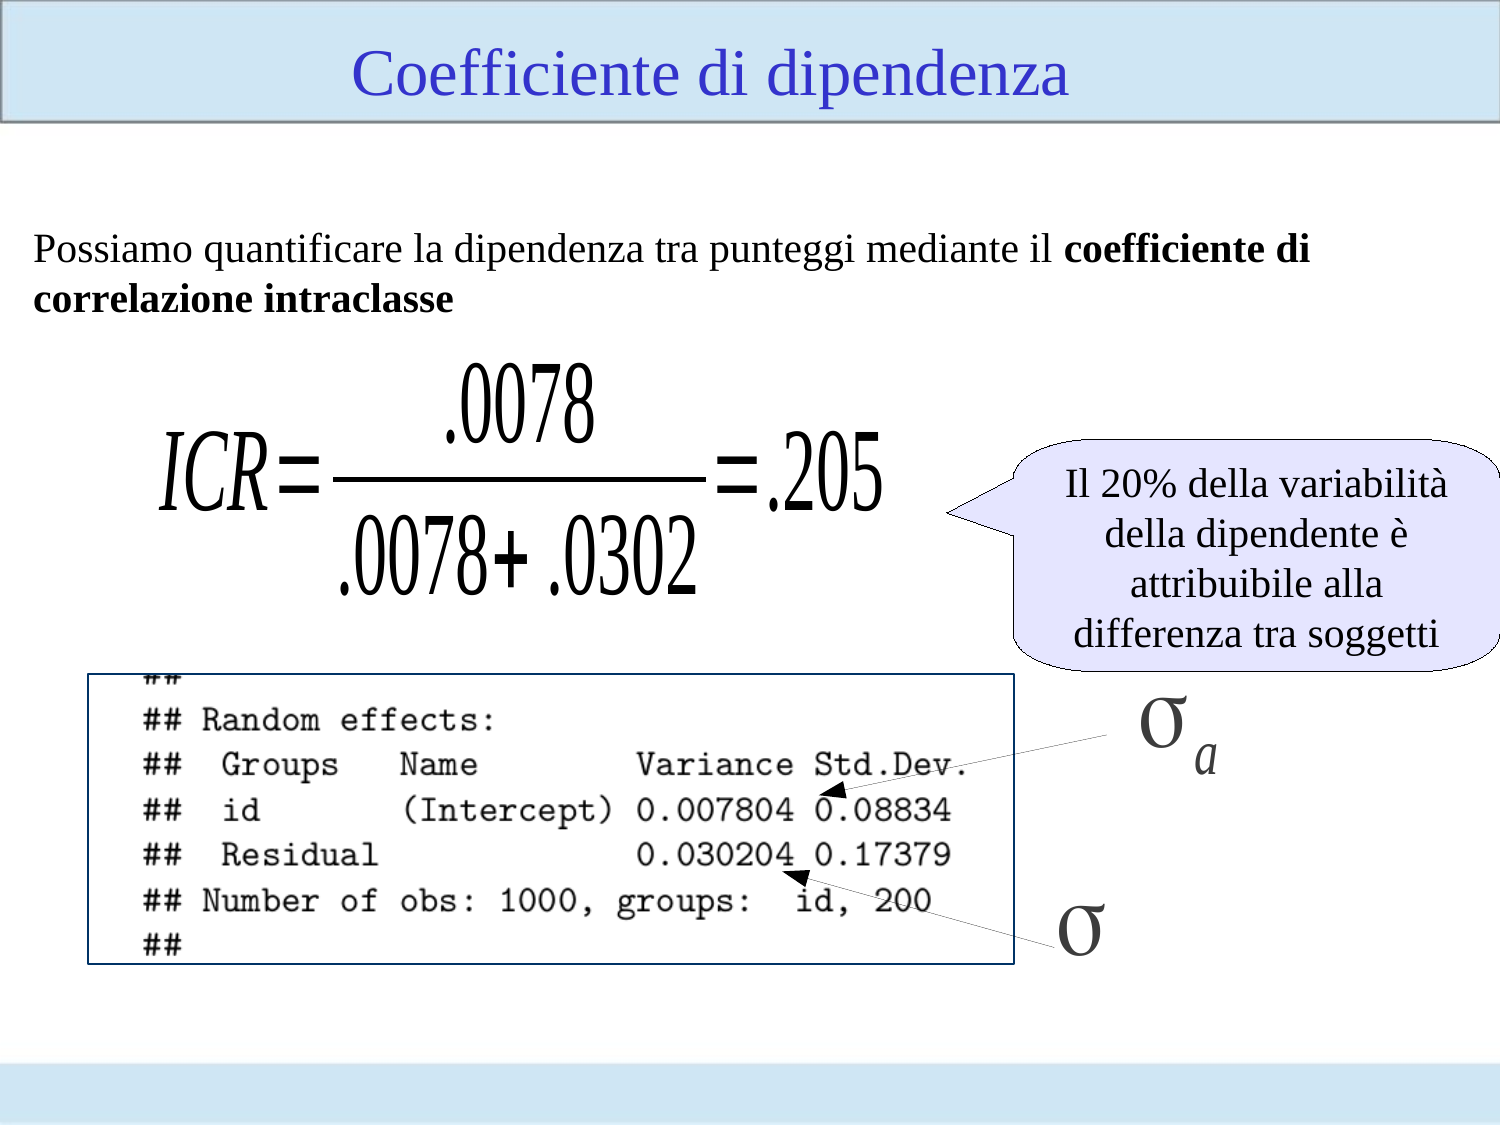

# Coefficiente di dipendenza
Possiamo quantificare la dipendenza tra punteggi mediante il coefficiente di correlazione intraclasse
Il 20% della variabilità della dipendente è attribuibile alla differenza tra soggetti